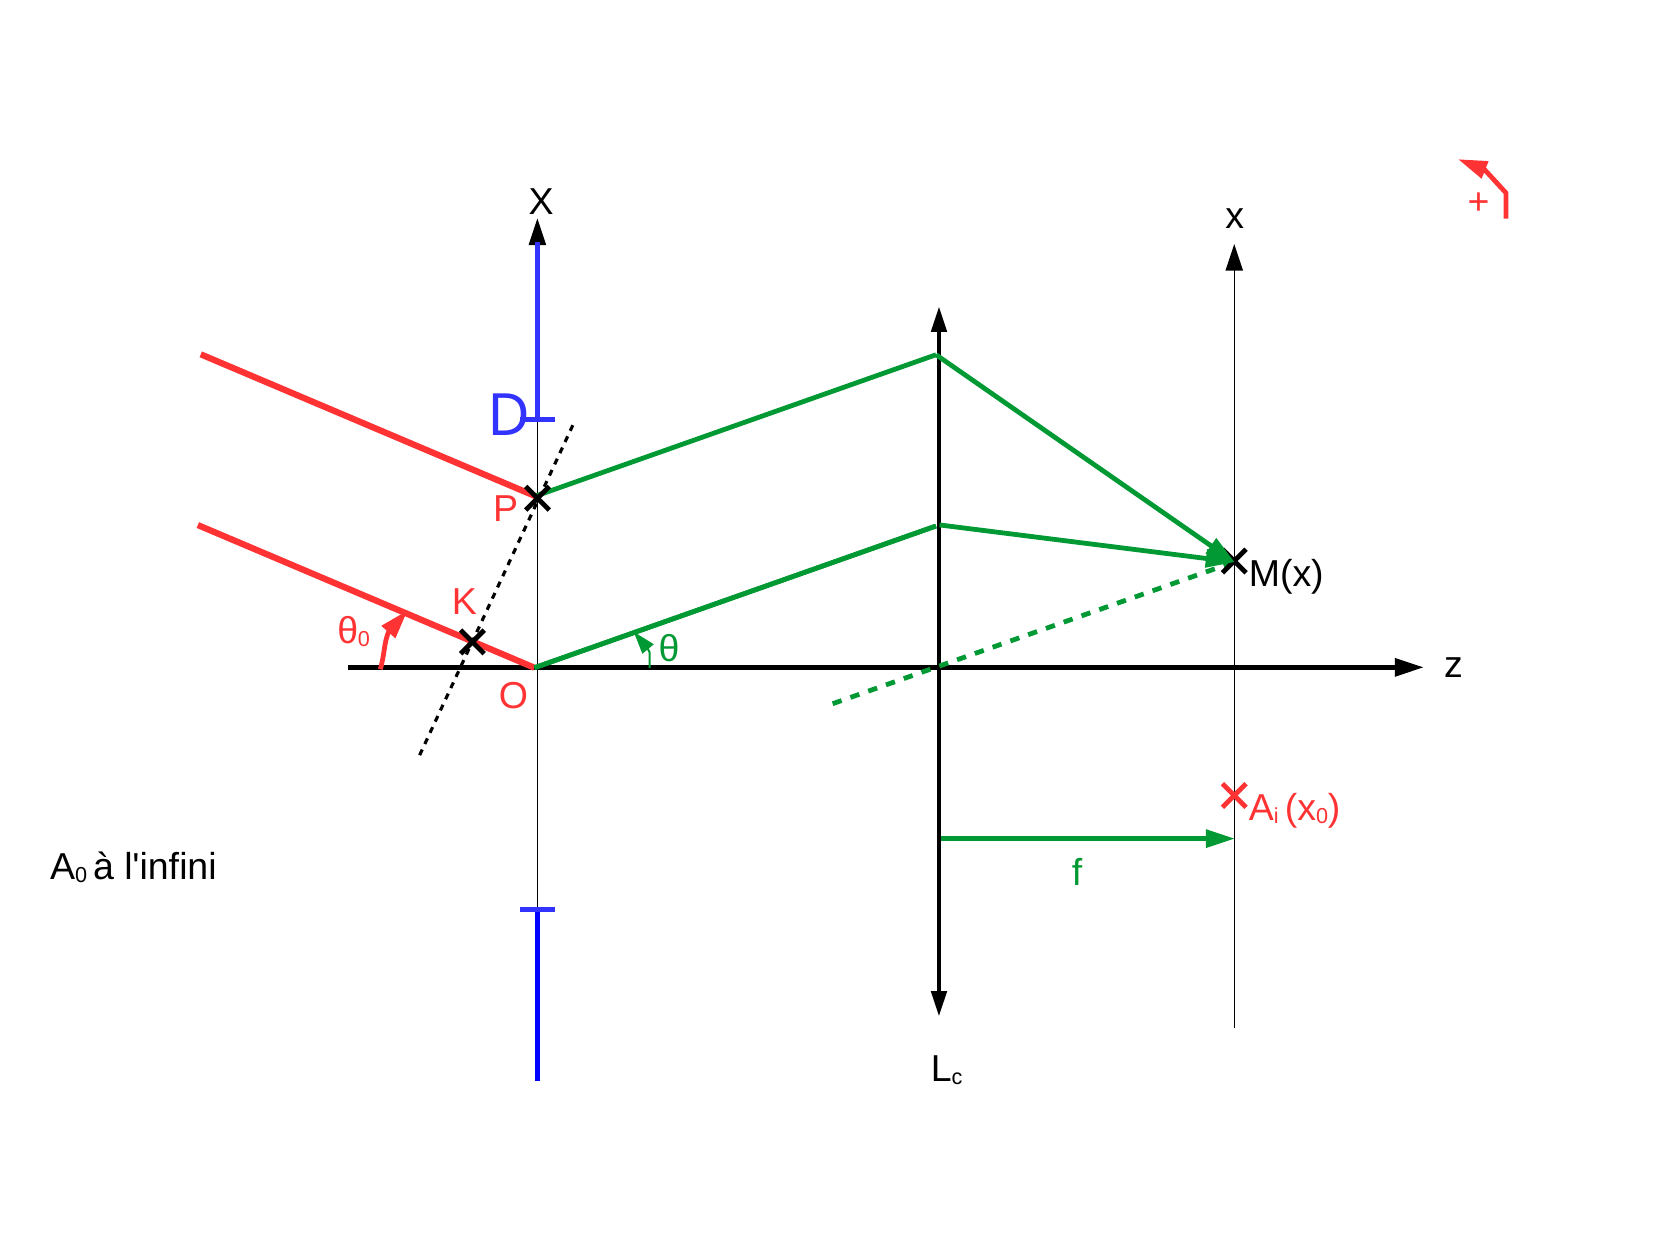

X
+
x
D
P
M(x)
K
θ0
θ
z
O
Ai (x0)
A0 à l'infini
f
Lc